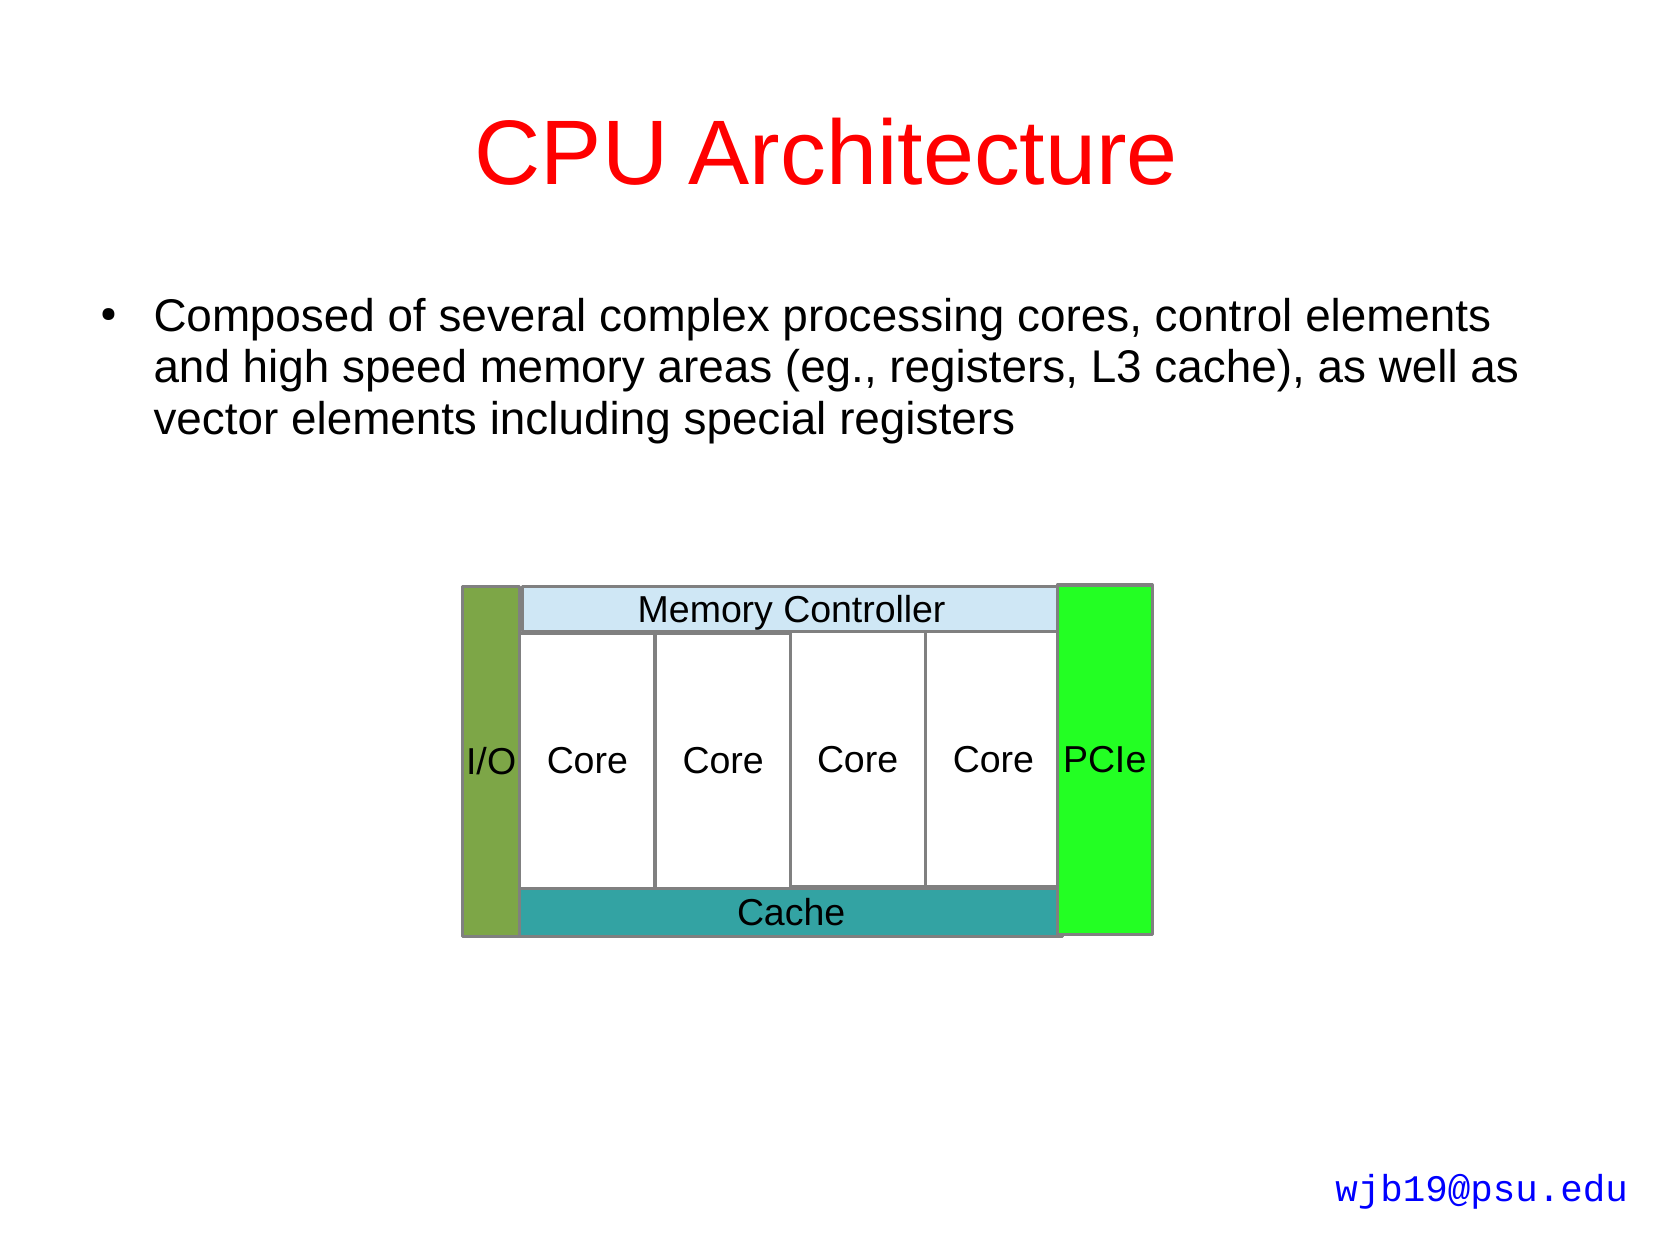

# CPU Architecture
Composed of several complex processing cores, control elements and high speed memory areas (eg., registers, L3 cache), as well as vector elements including special registers
PCIe
I/O
Memory Controller
Core
Core
Core
Core
Cache
wjb19@psu.edu